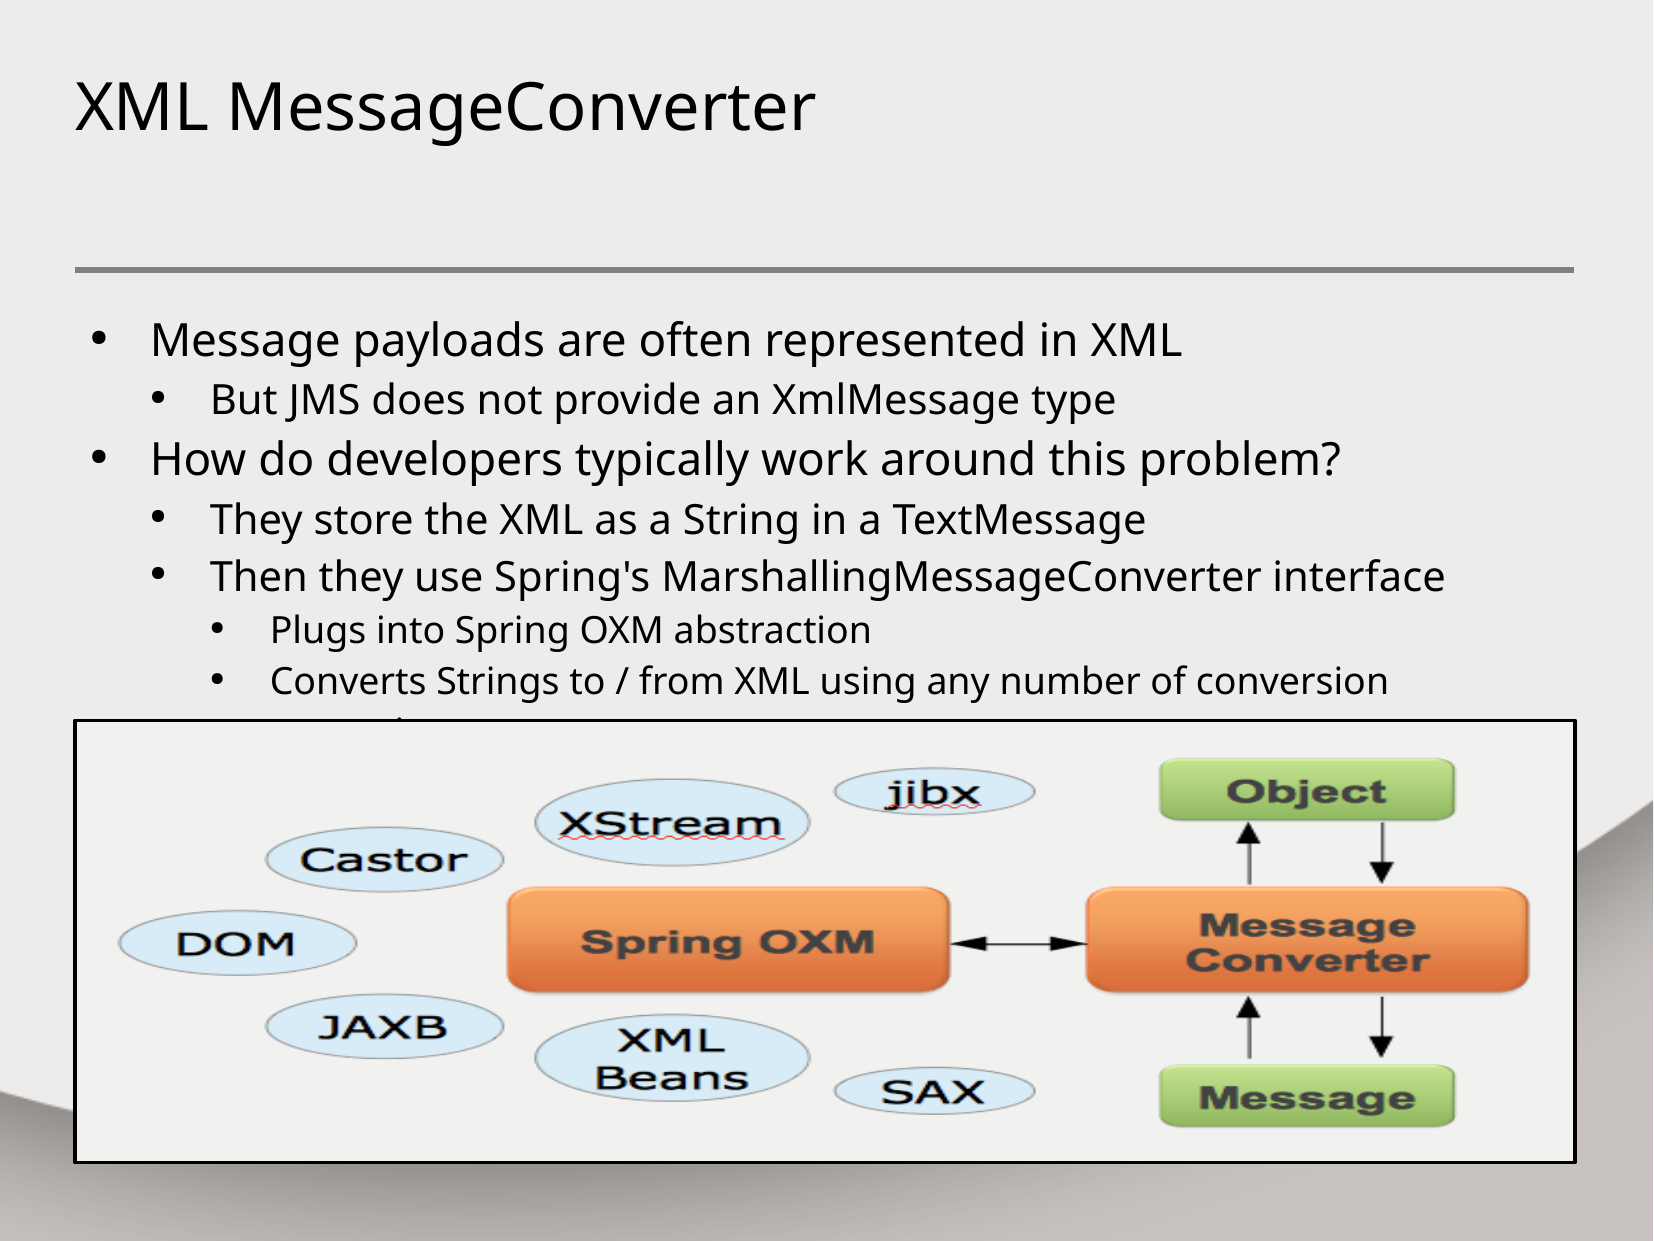

# XML MessageConverter
Message payloads are often represented in XML
But JMS does not provide an XmlMessage type
How do developers typically work around this problem?
They store the XML as a String in a TextMessage
Then they use Spring's MarshallingMessageConverter interface
Plugs into Spring OXM abstraction
Converts Strings to / from XML using any number of conversion strategies